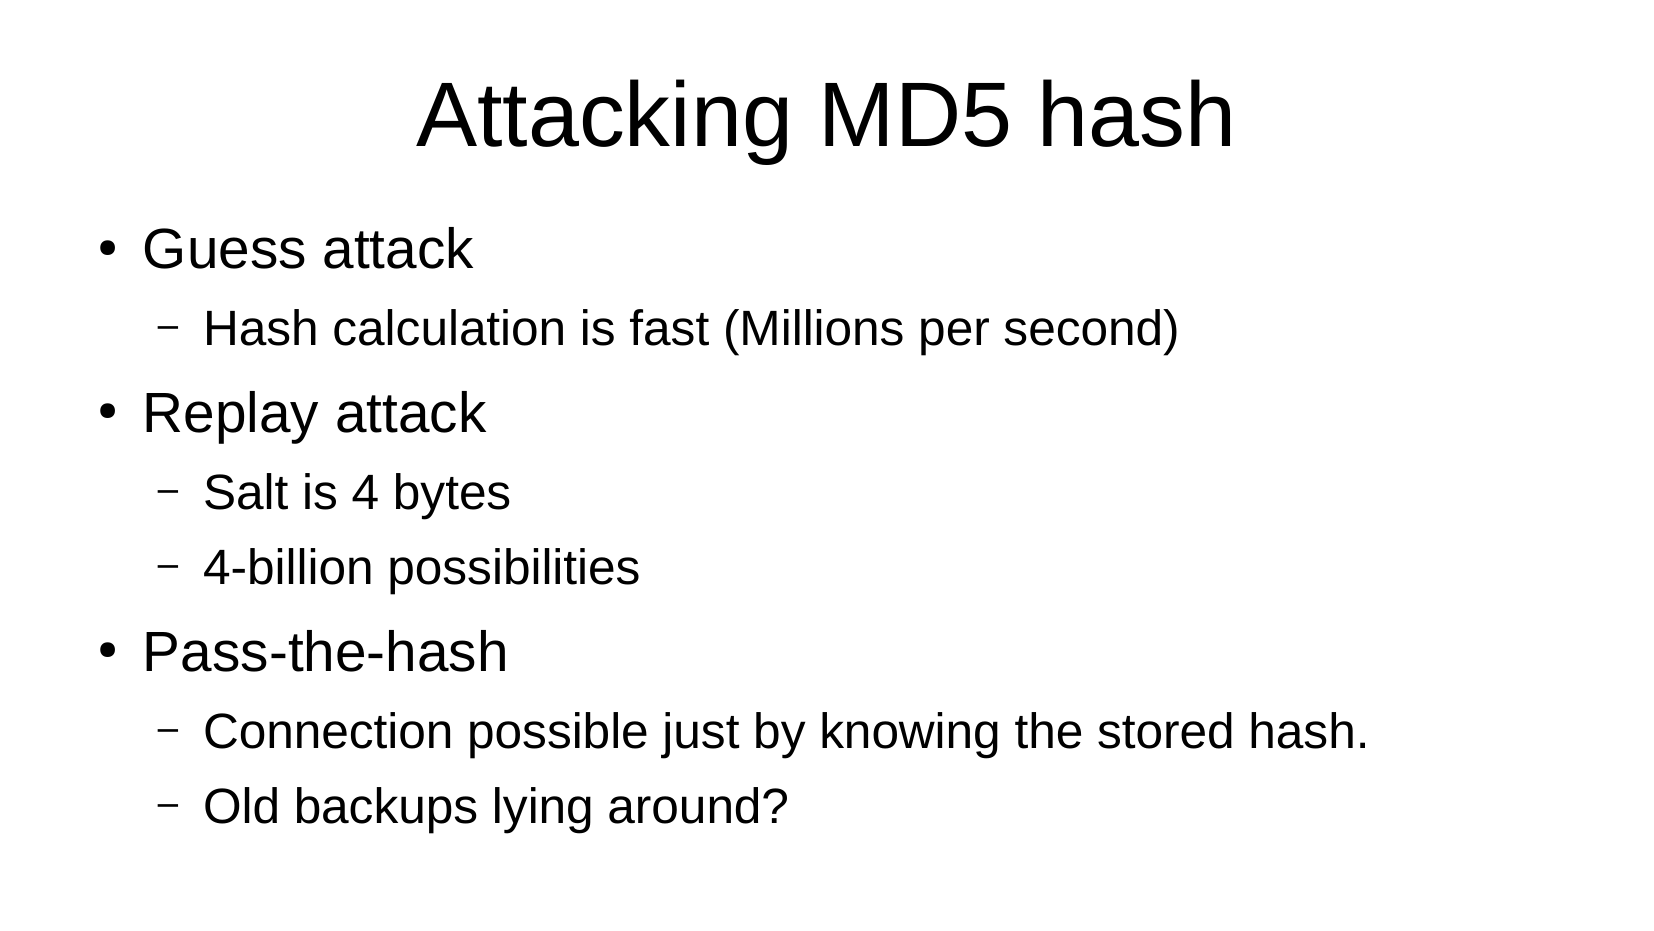

# Attacking MD5 hash
Guess attack
Hash calculation is fast (Millions per second)
Replay attack
Salt is 4 bytes
4-billion possibilities
Pass-the-hash
Connection possible just by knowing the stored hash.
Old backups lying around?